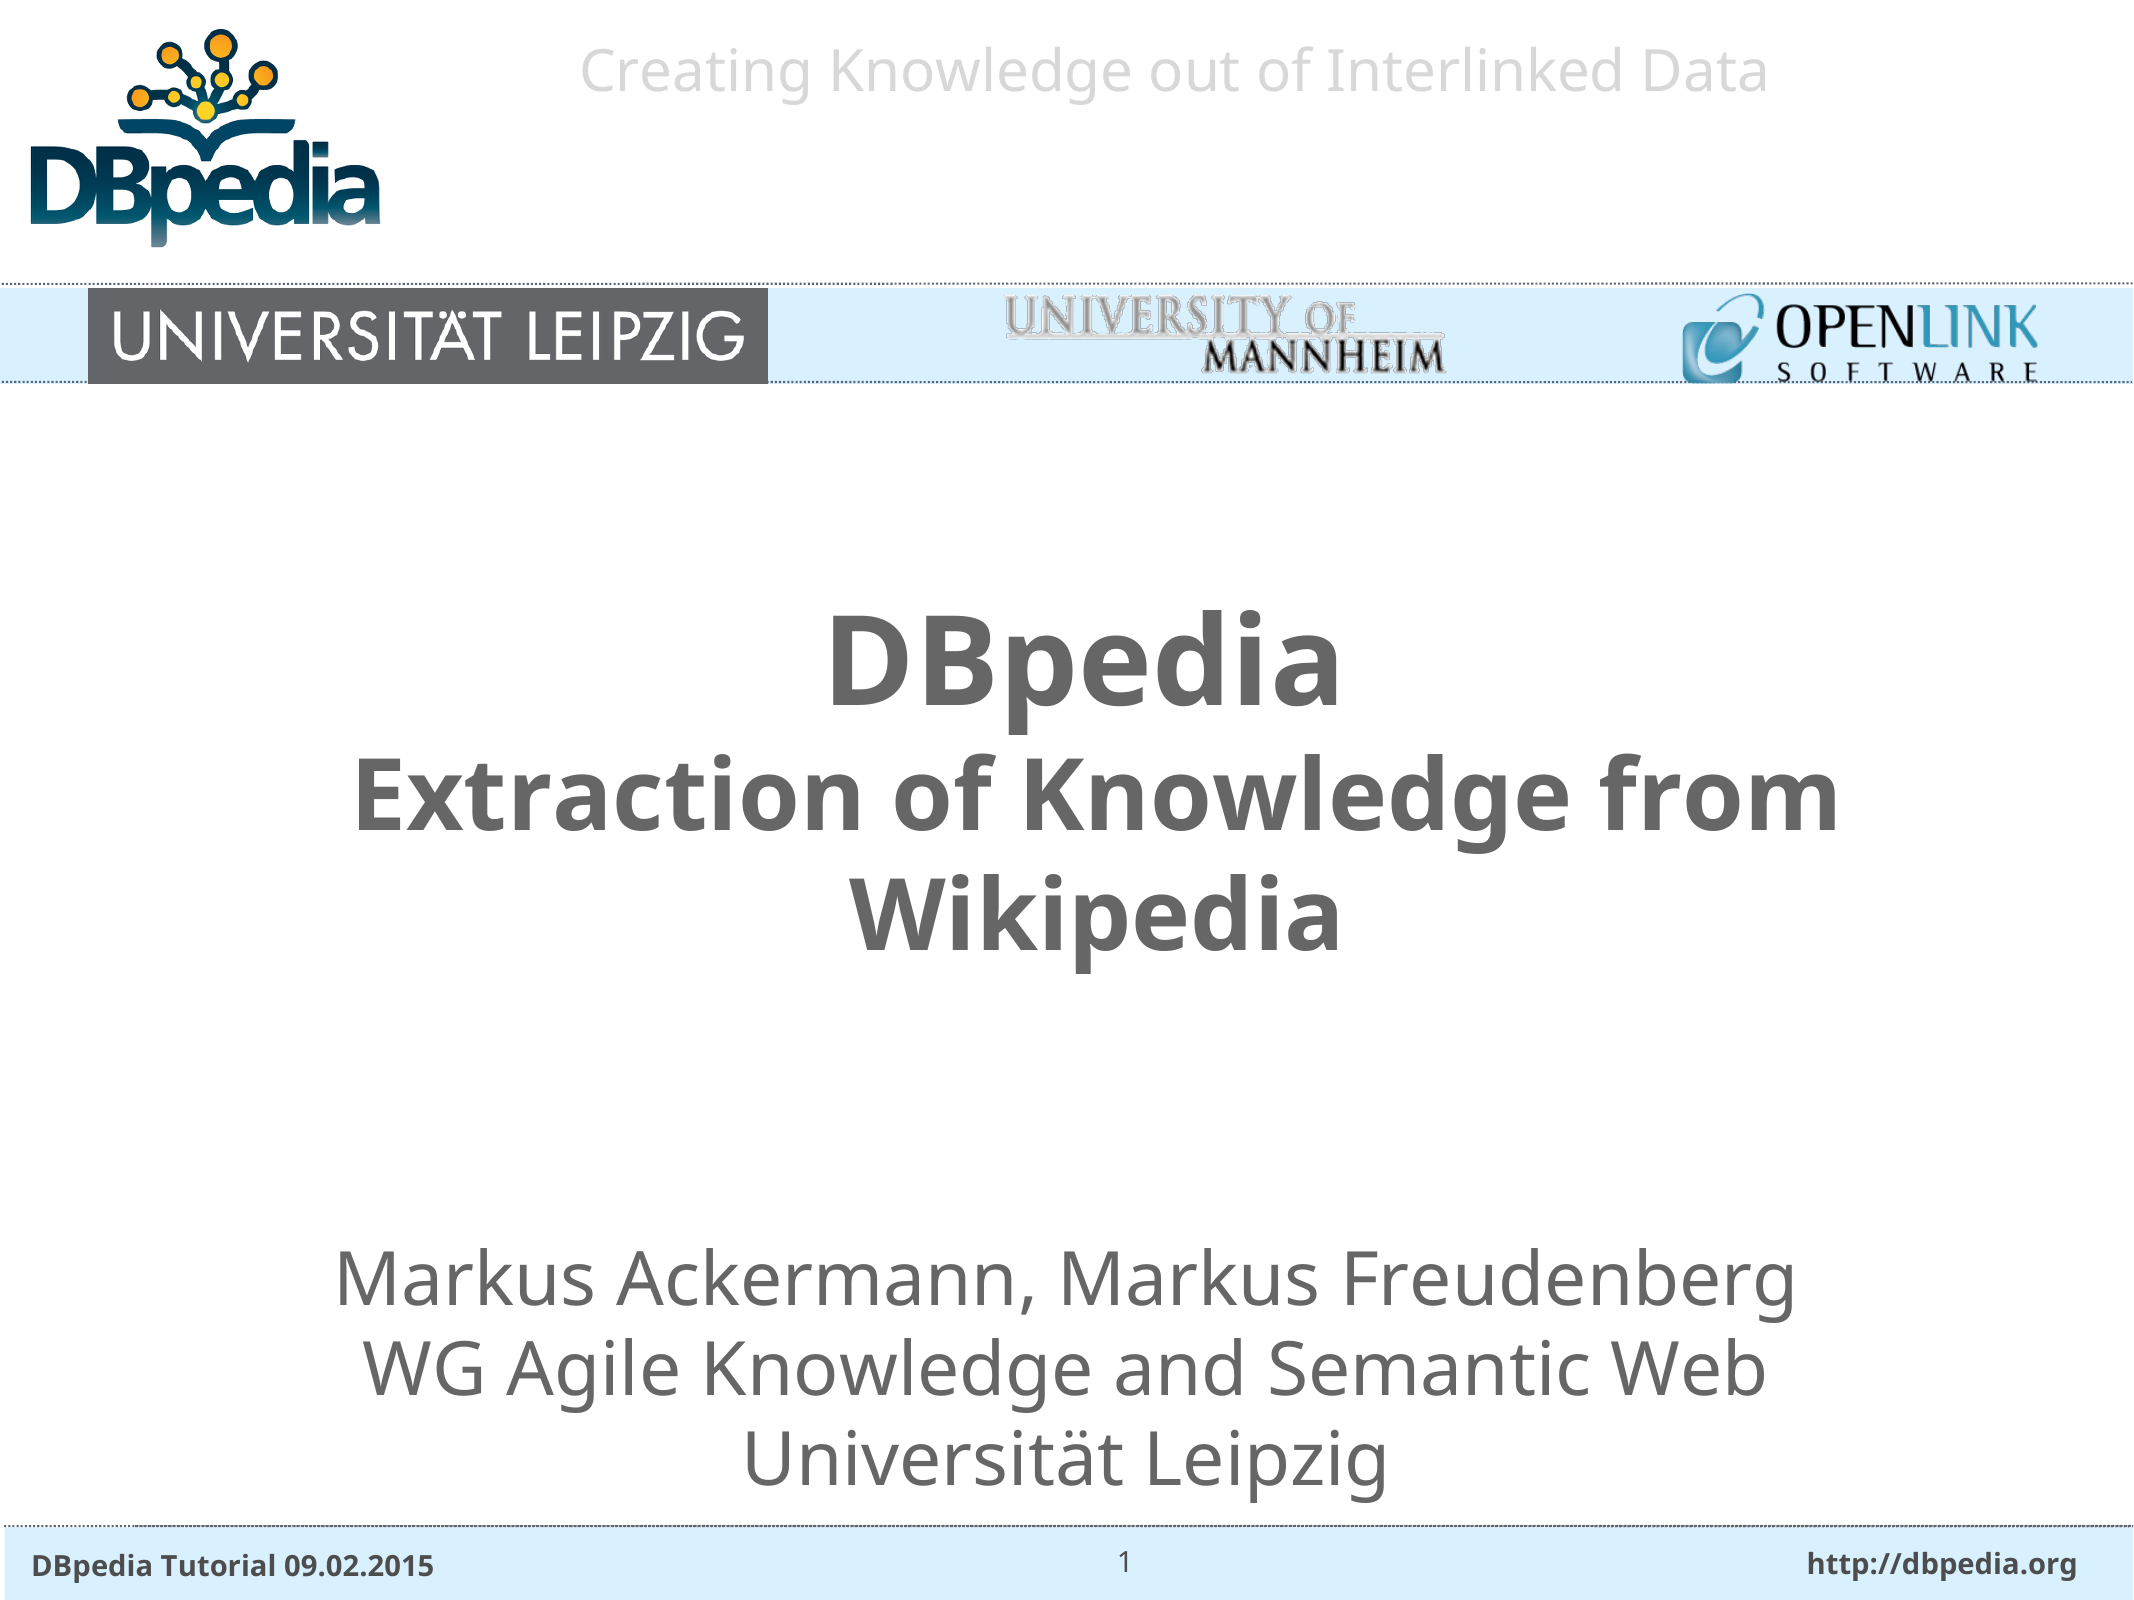

Creating Knowledge out of Interlinked Data
# DBpedia Extraction of Knowledge from Wikipedia
Markus Ackermann, Markus Freudenberg
WG Agile Knowledge and Semantic Web
Universität Leipzig